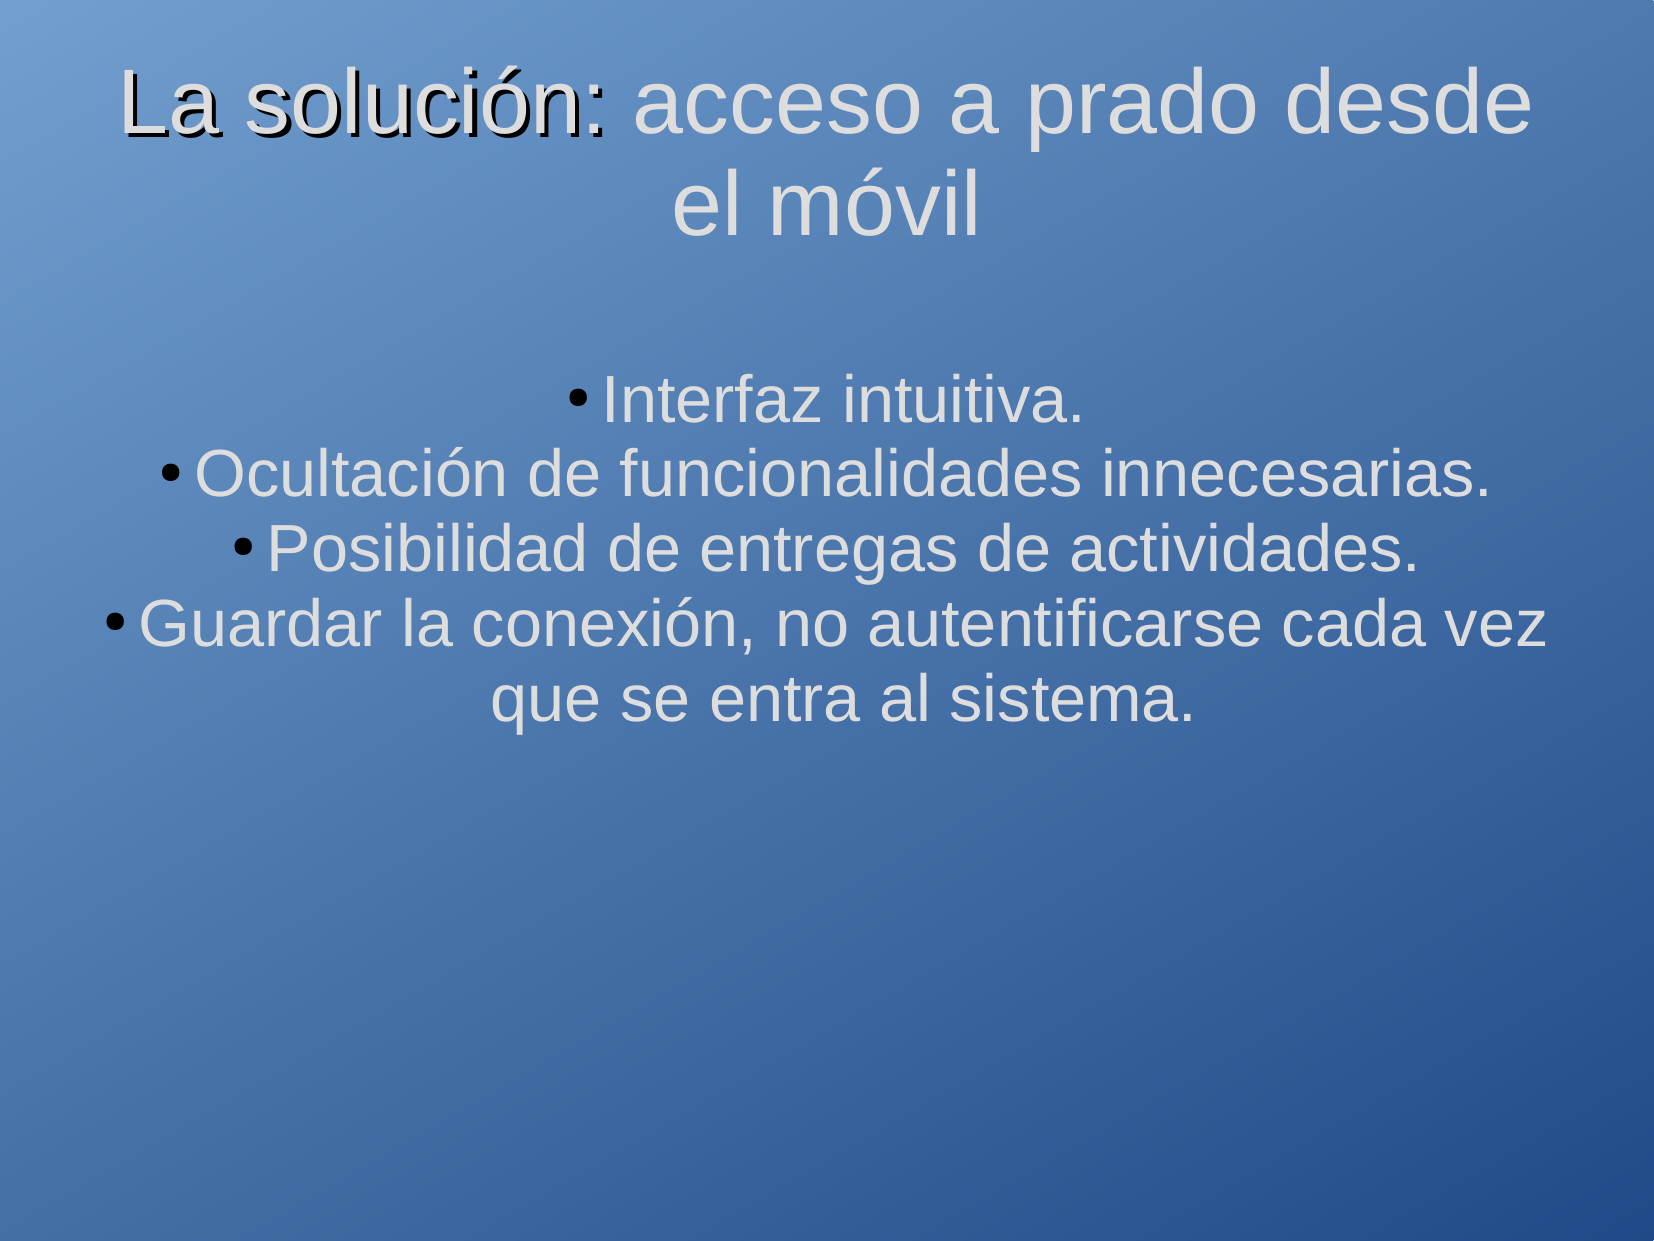

# La solución: acceso a prado desde el móvil
Interfaz intuitiva.
Ocultación de funcionalidades innecesarias.
Posibilidad de entregas de actividades.
Guardar la conexión, no autentificarse cada vez que se entra al sistema.